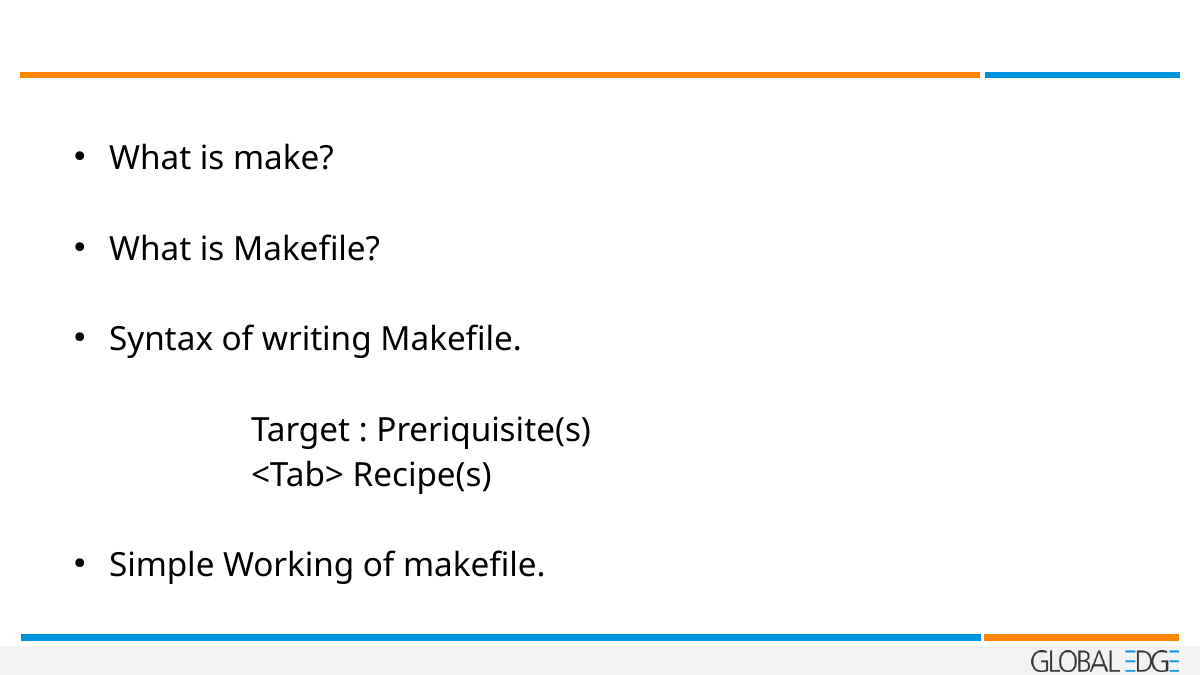

What is make?
What is Makefile?
Syntax of writing Makefile.
Target : Preriquisite(s)
<Tab> Recipe(s)
Simple Working of makefile.